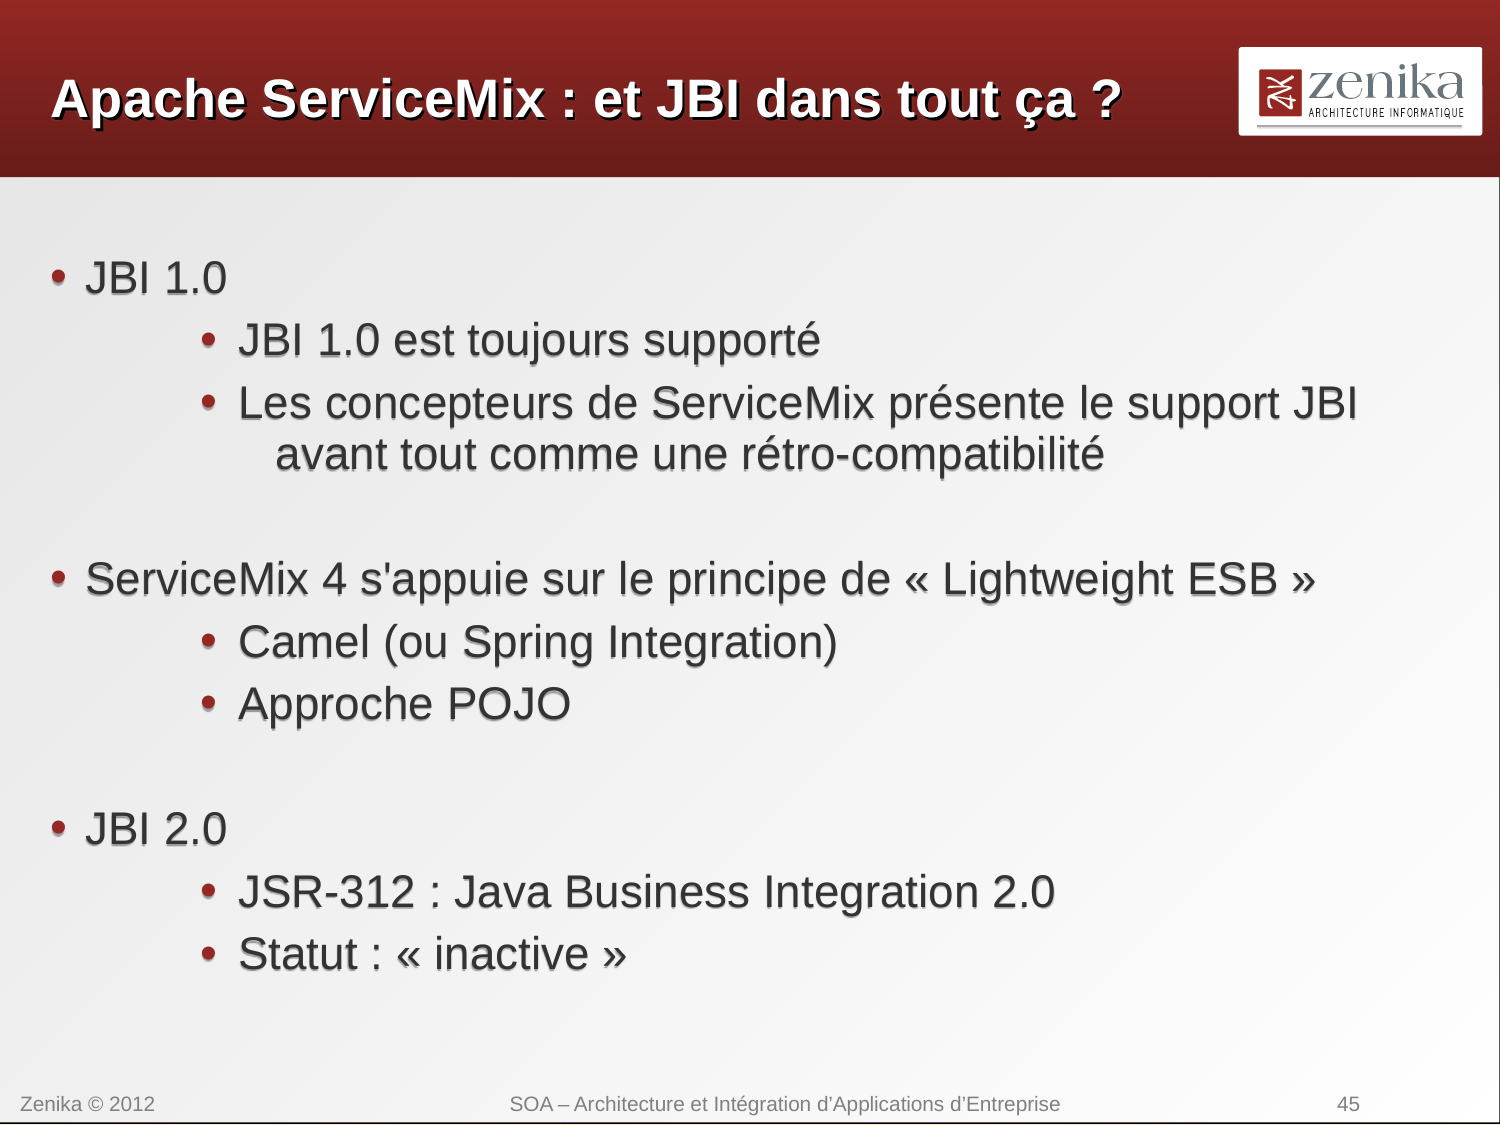

# Apache ServiceMix : et JBI dans tout ça ?
JBI 1.0
JBI 1.0 est toujours supporté
Les concepteurs de ServiceMix présente le support JBI avant tout comme une rétro-compatibilité
ServiceMix 4 s'appuie sur le principe de « Lightweight ESB »
Camel (ou Spring Integration)
Approche POJO
JBI 2.0
JSR-312 : Java Business Integration 2.0
Statut : « inactive »